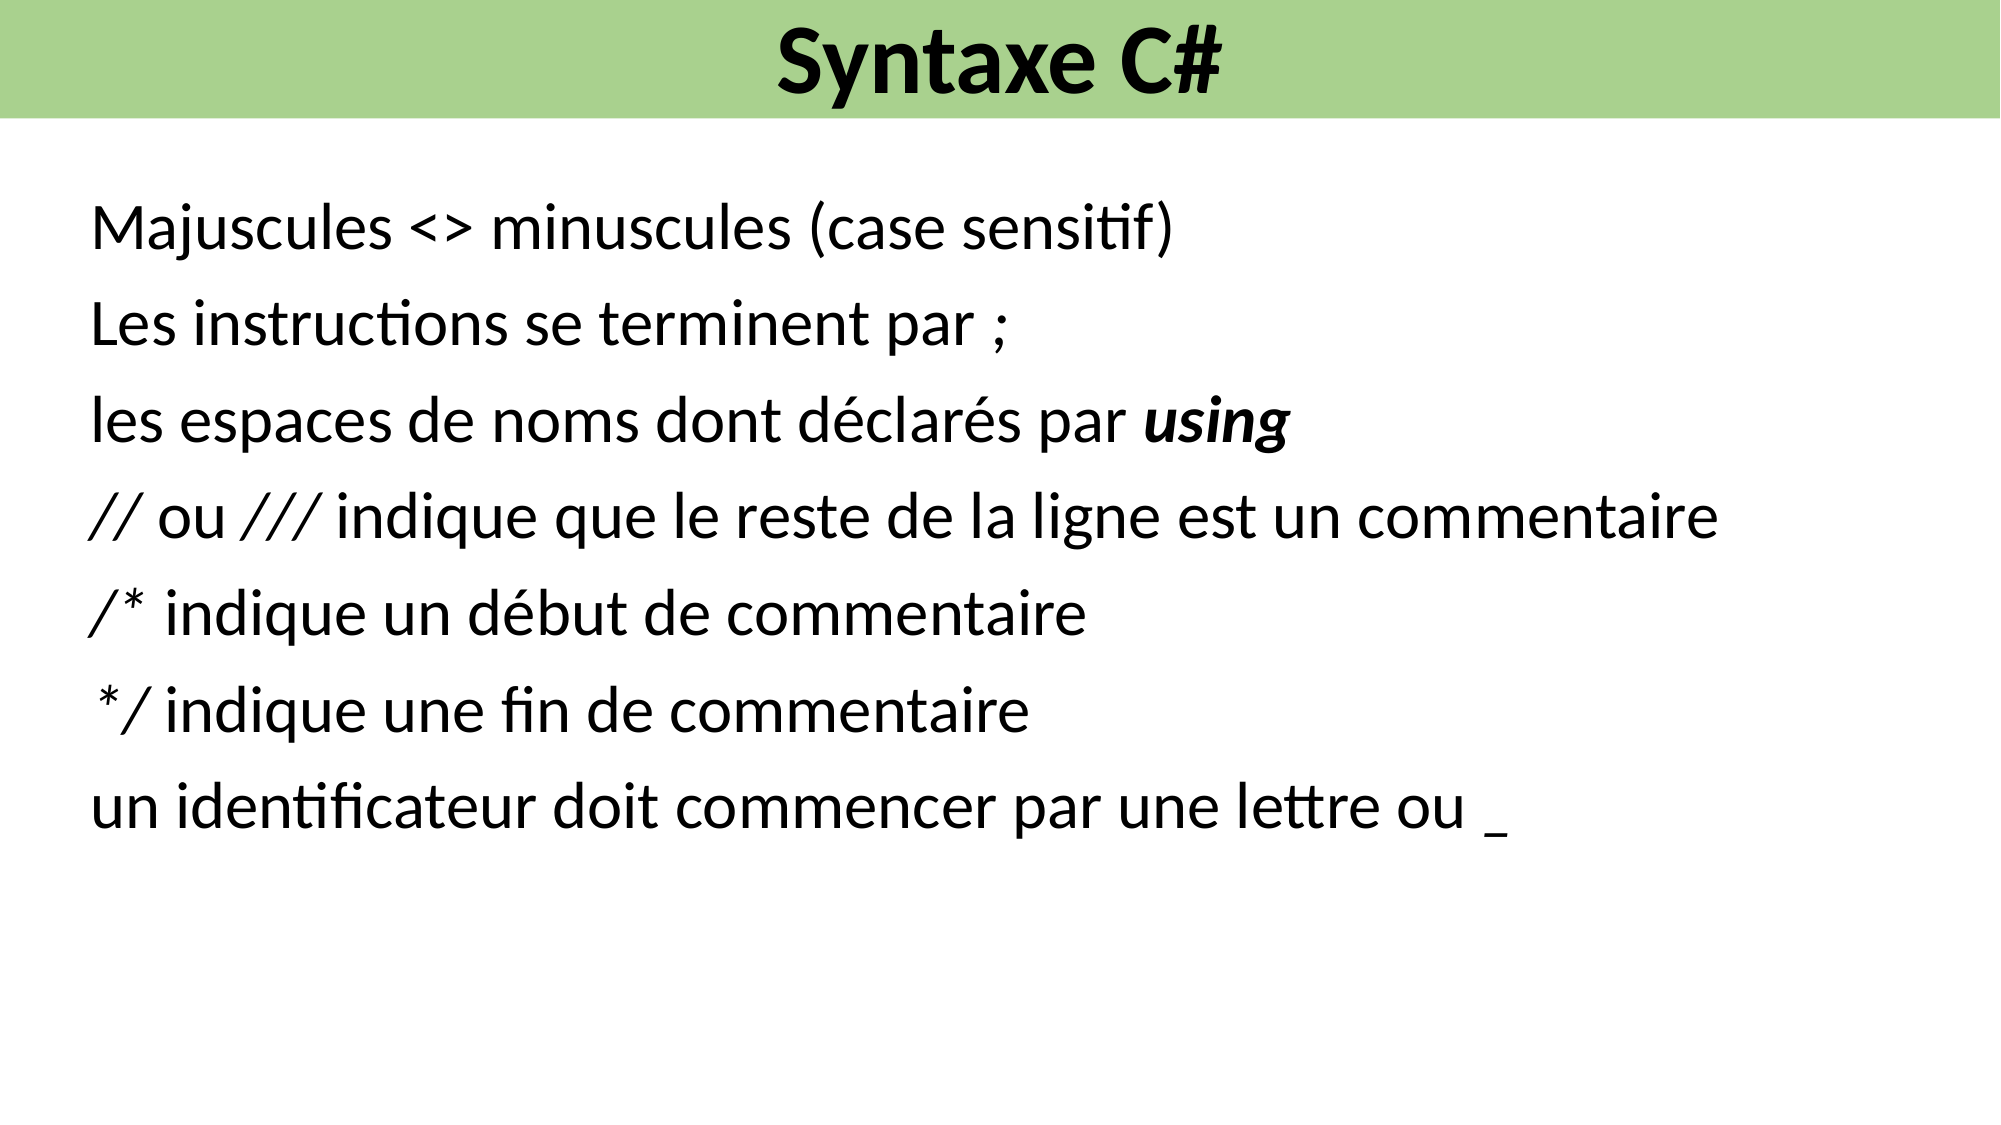

# Syntaxe C#
Majuscules <> minuscules (case sensitif)
Les instructions se terminent par ;
les espaces de noms dont déclarés par using
// ou /// indique que le reste de la ligne est un commentaire
/* indique un début de commentaire
*/ indique une fin de commentaire
un identificateur doit commencer par une lettre ou _